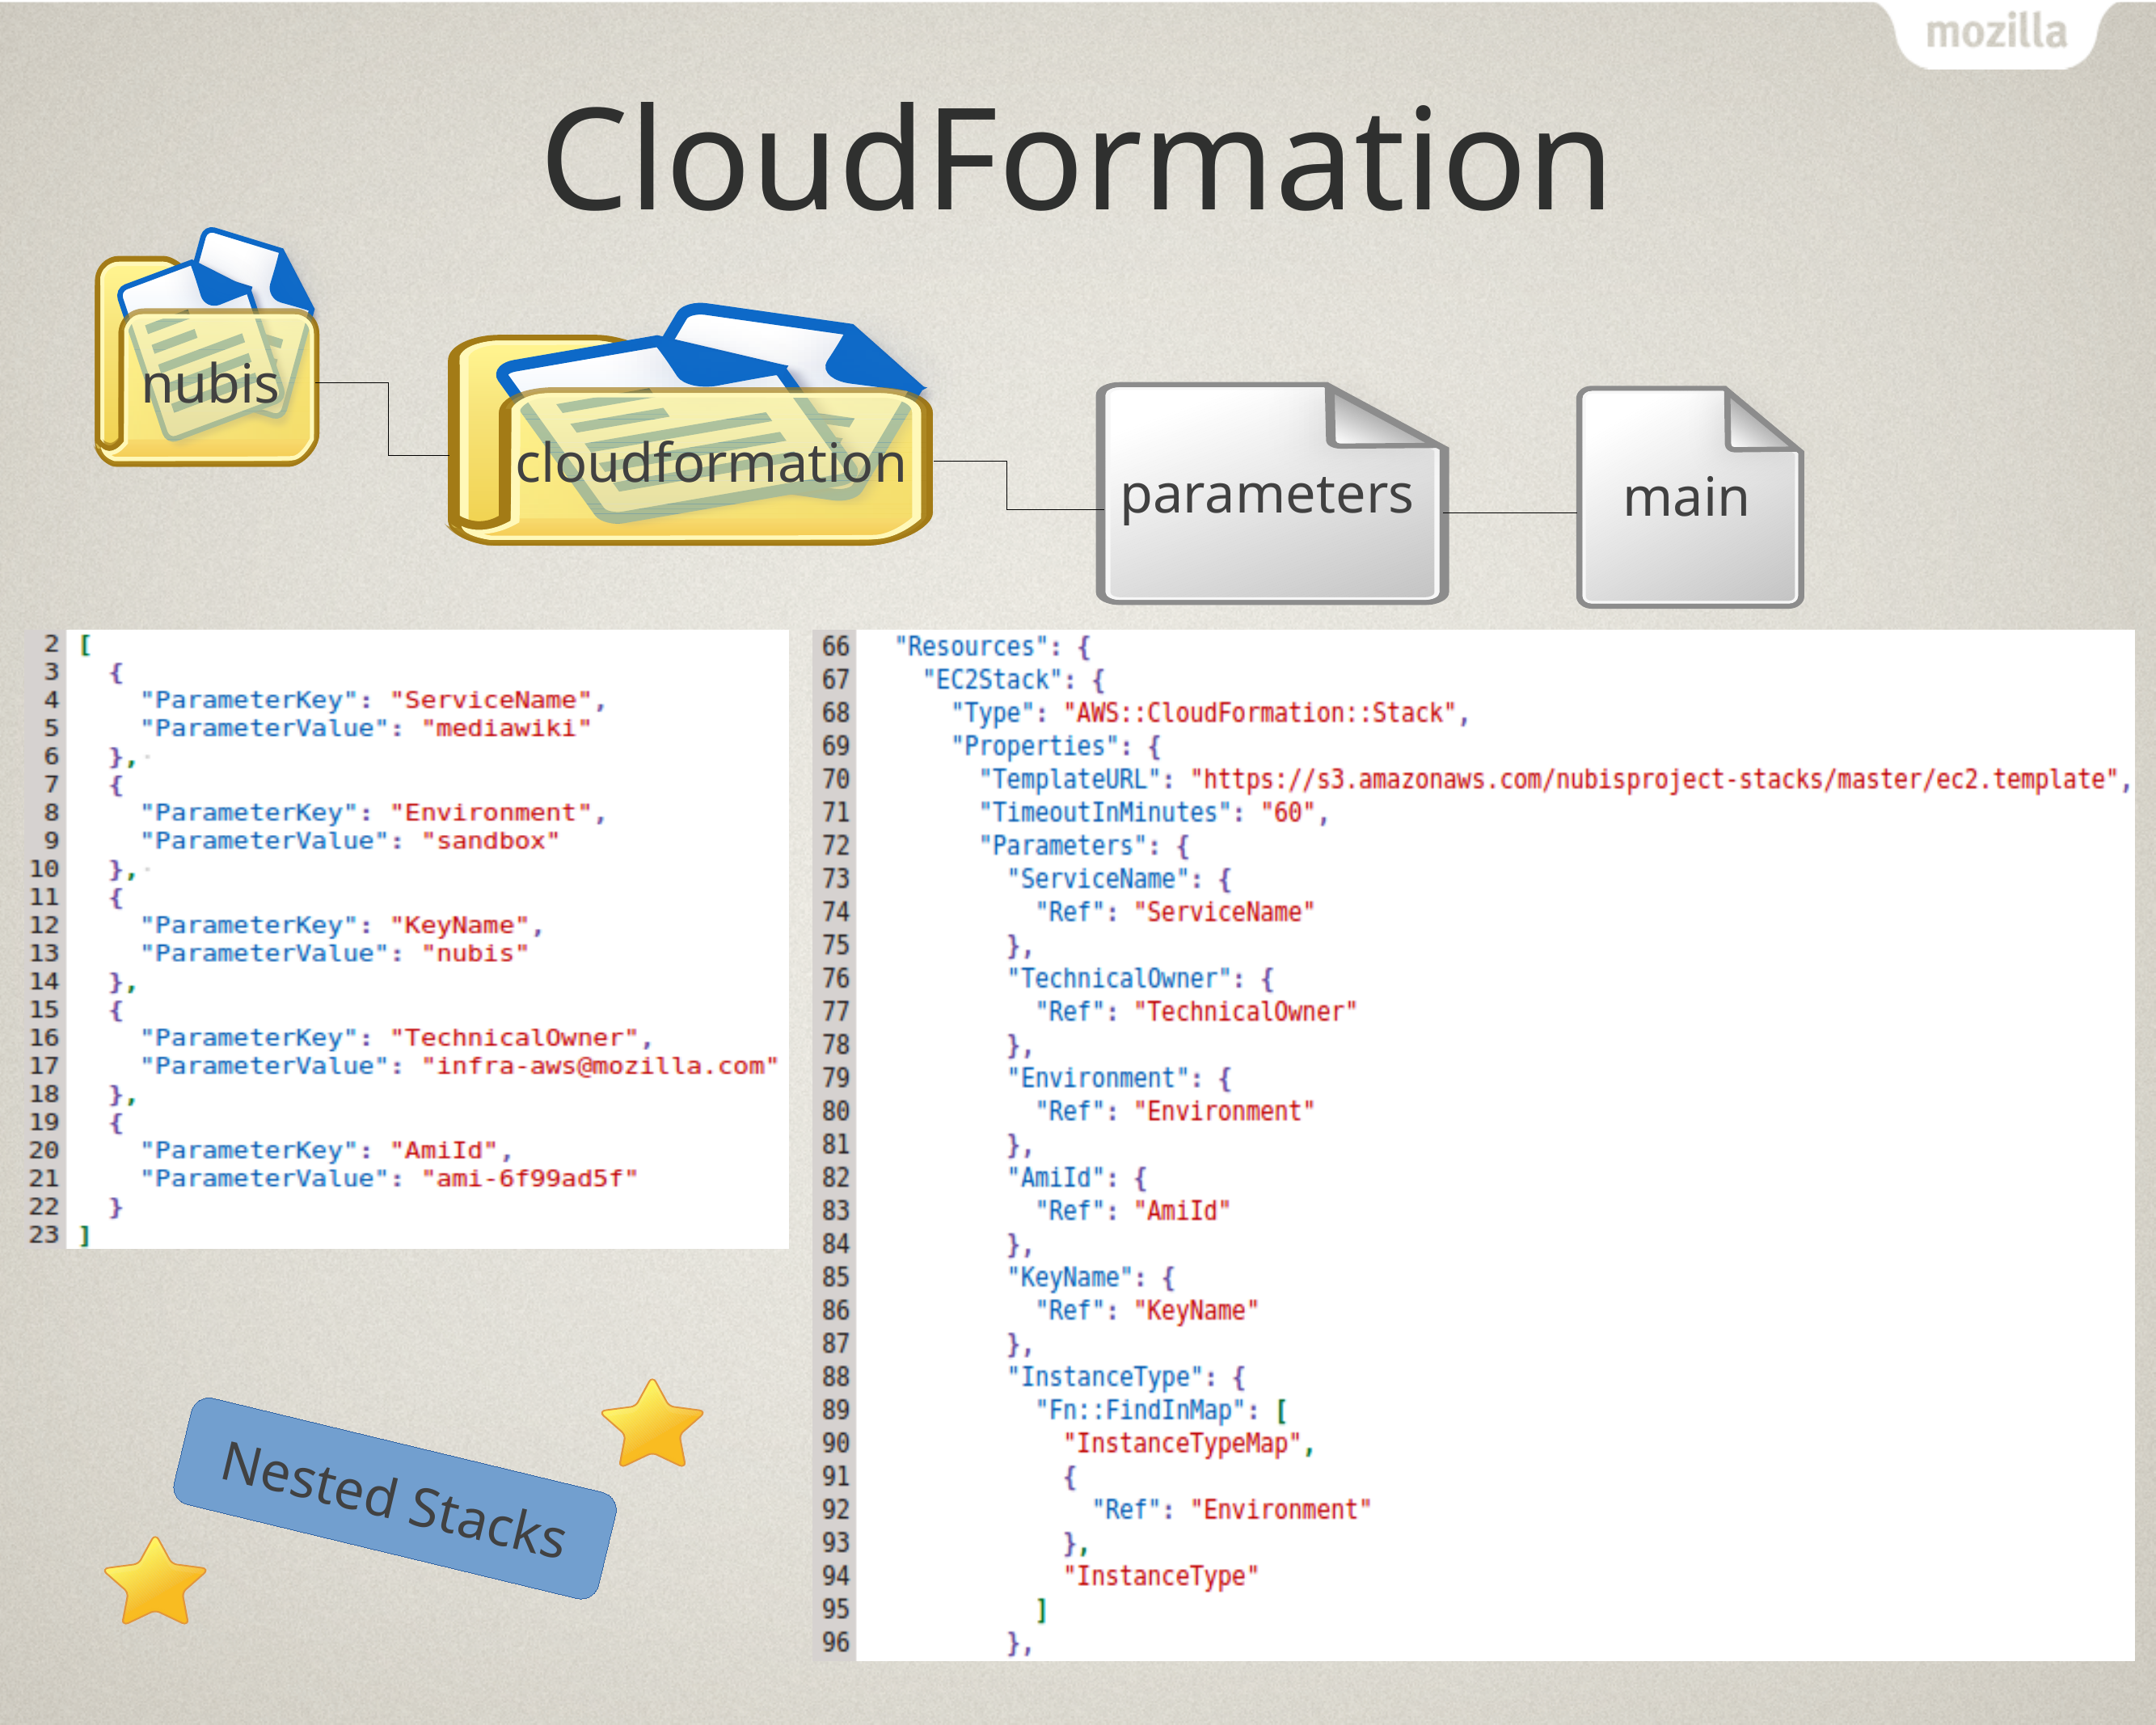

# CloudFormation
nubis
 cloudformation
parameters
main
Nested Stacks